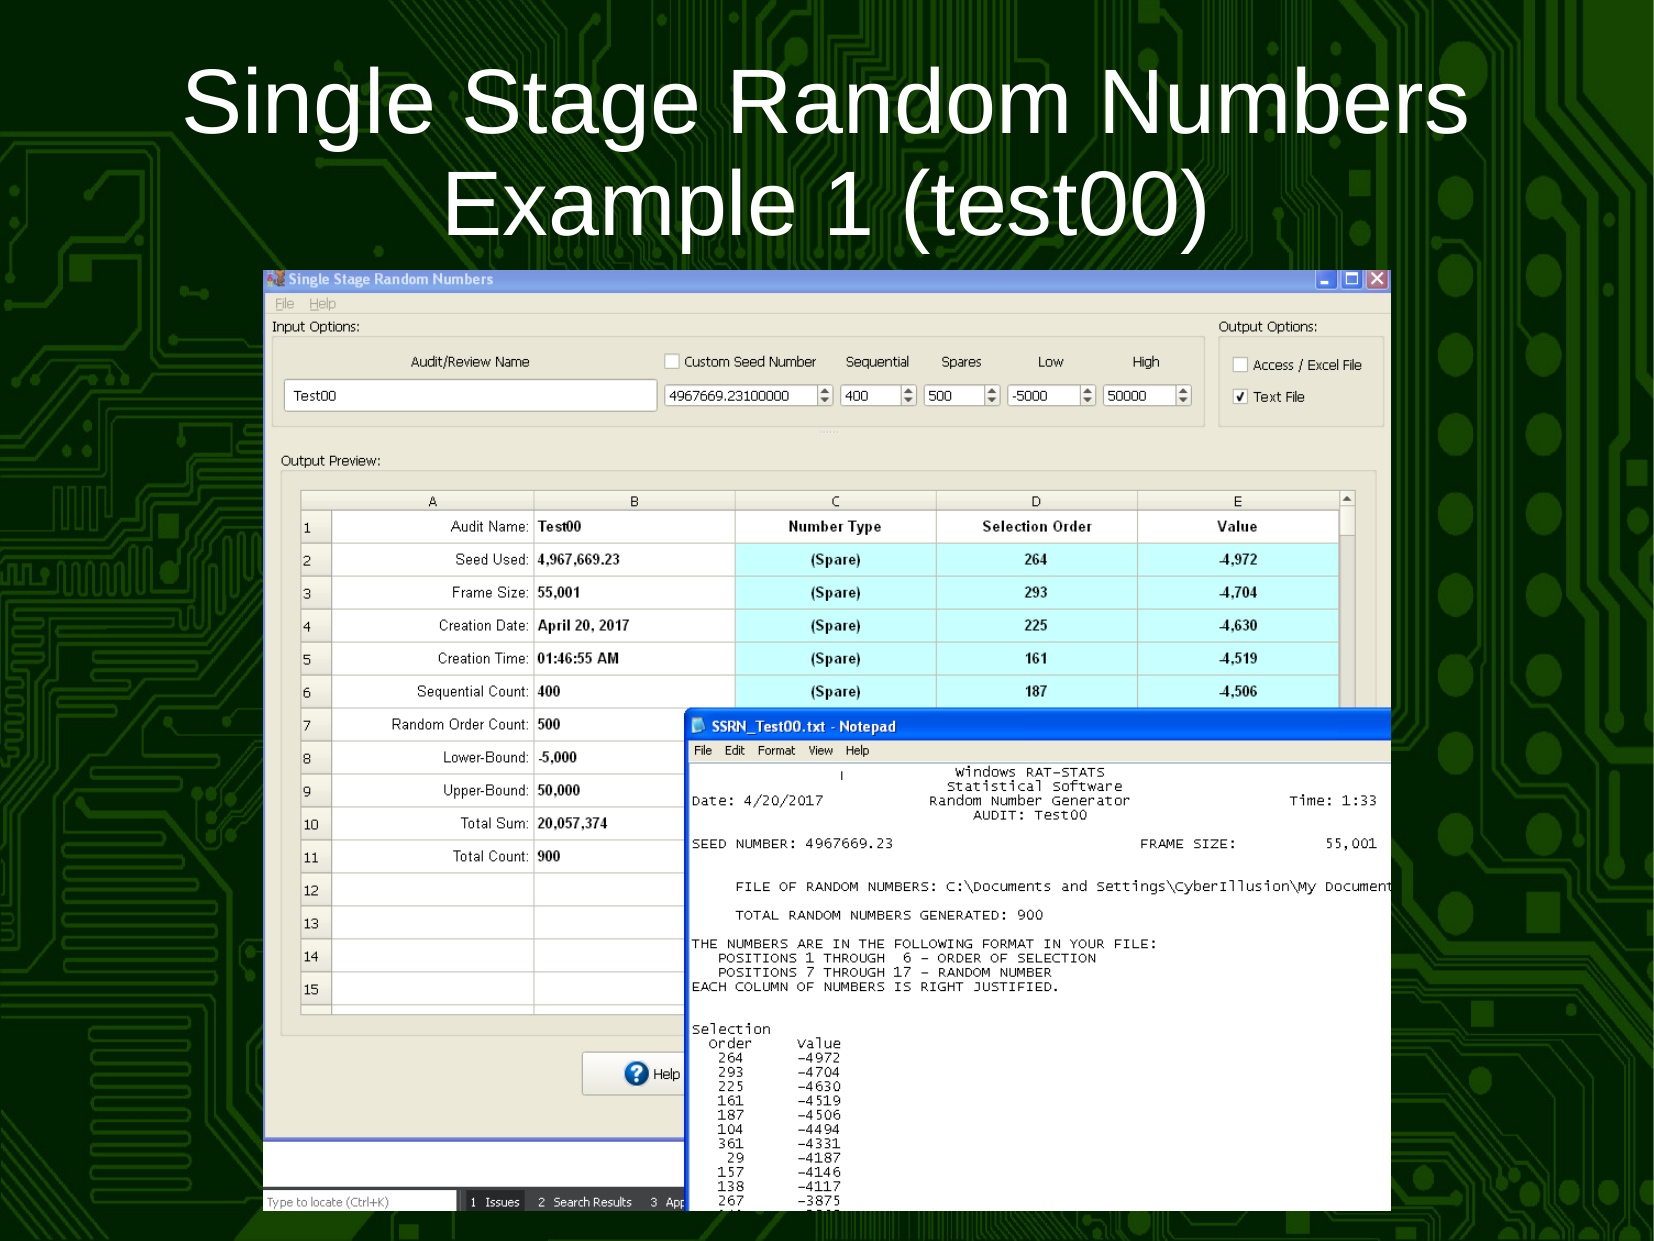

# Single Stage Random Numbers Example 1 (test00)